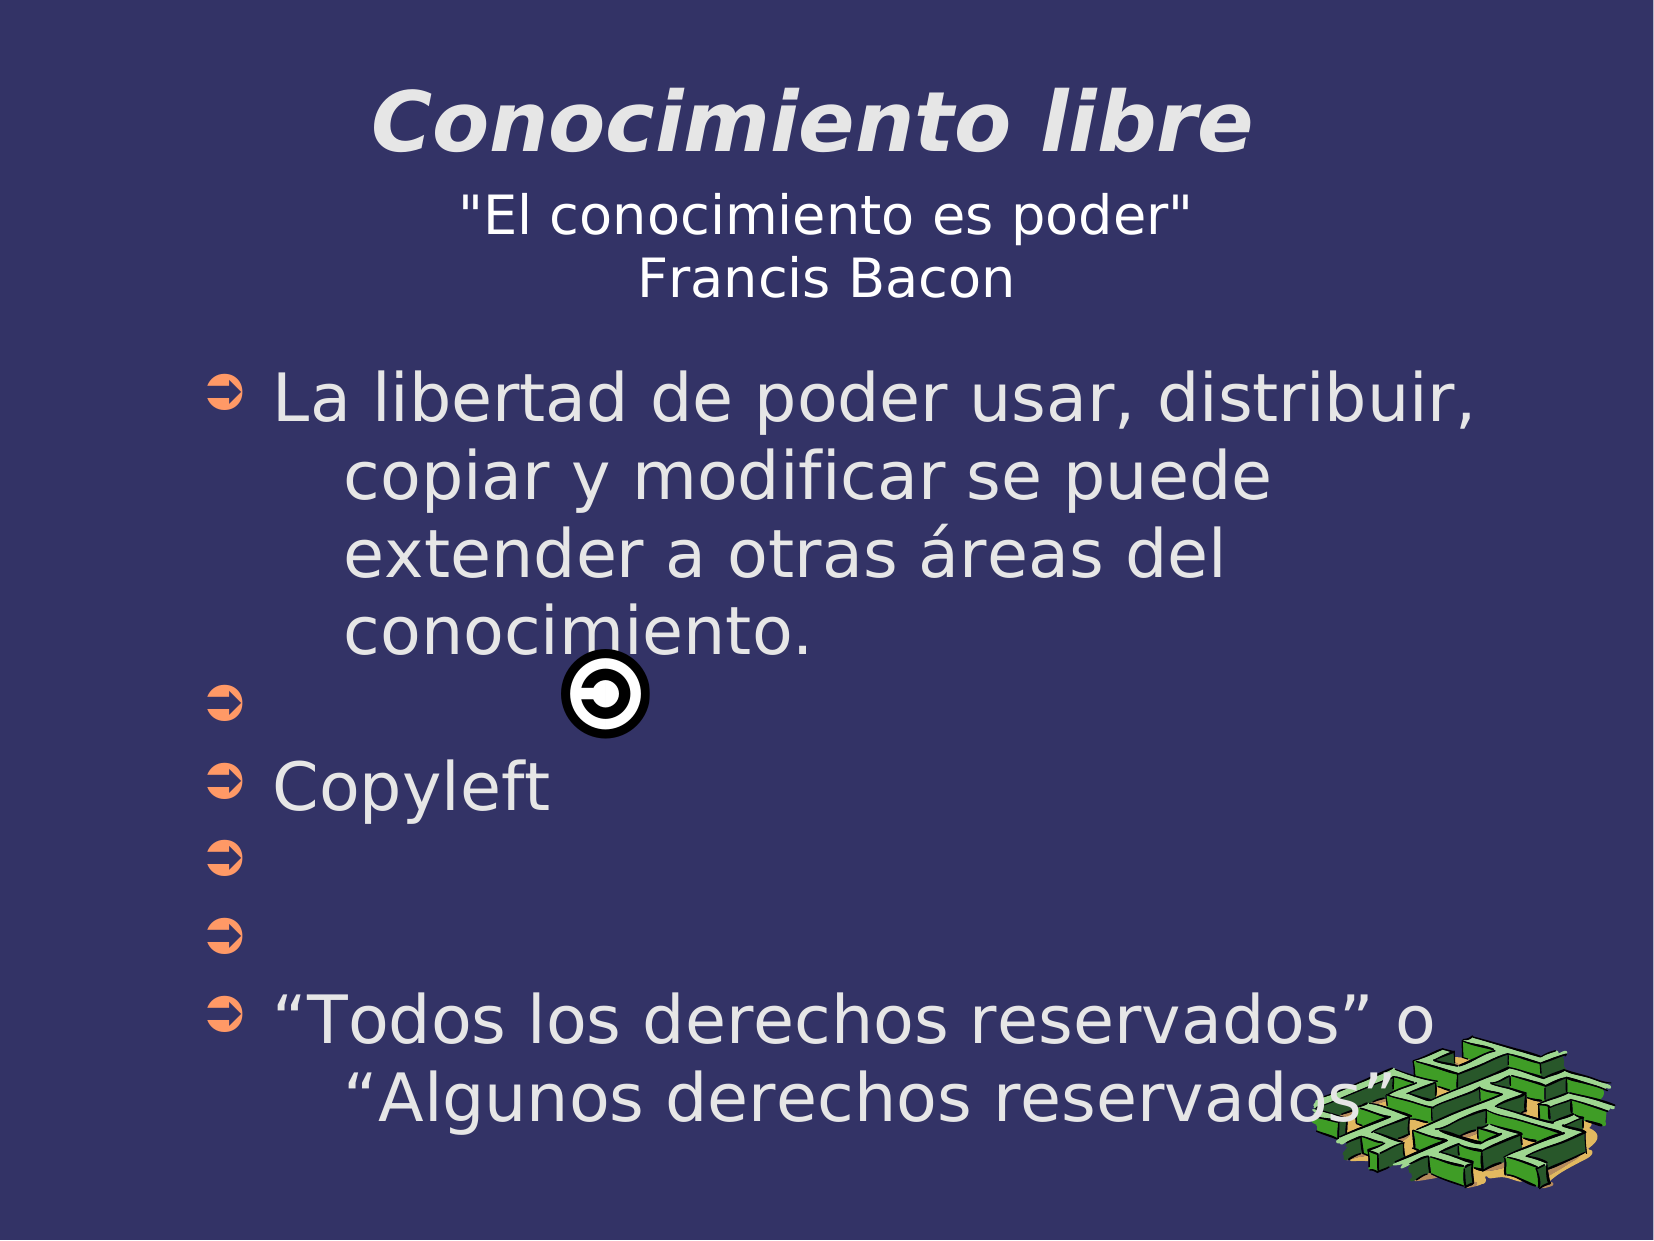

# Conocimiento libre
"El conocimiento es poder"
Francis Bacon
La libertad de poder usar, distribuir, copiar y modificar se puede extender a otras áreas del conocimiento.
Copyleft
“Todos los derechos reservados” o “Algunos derechos reservados”